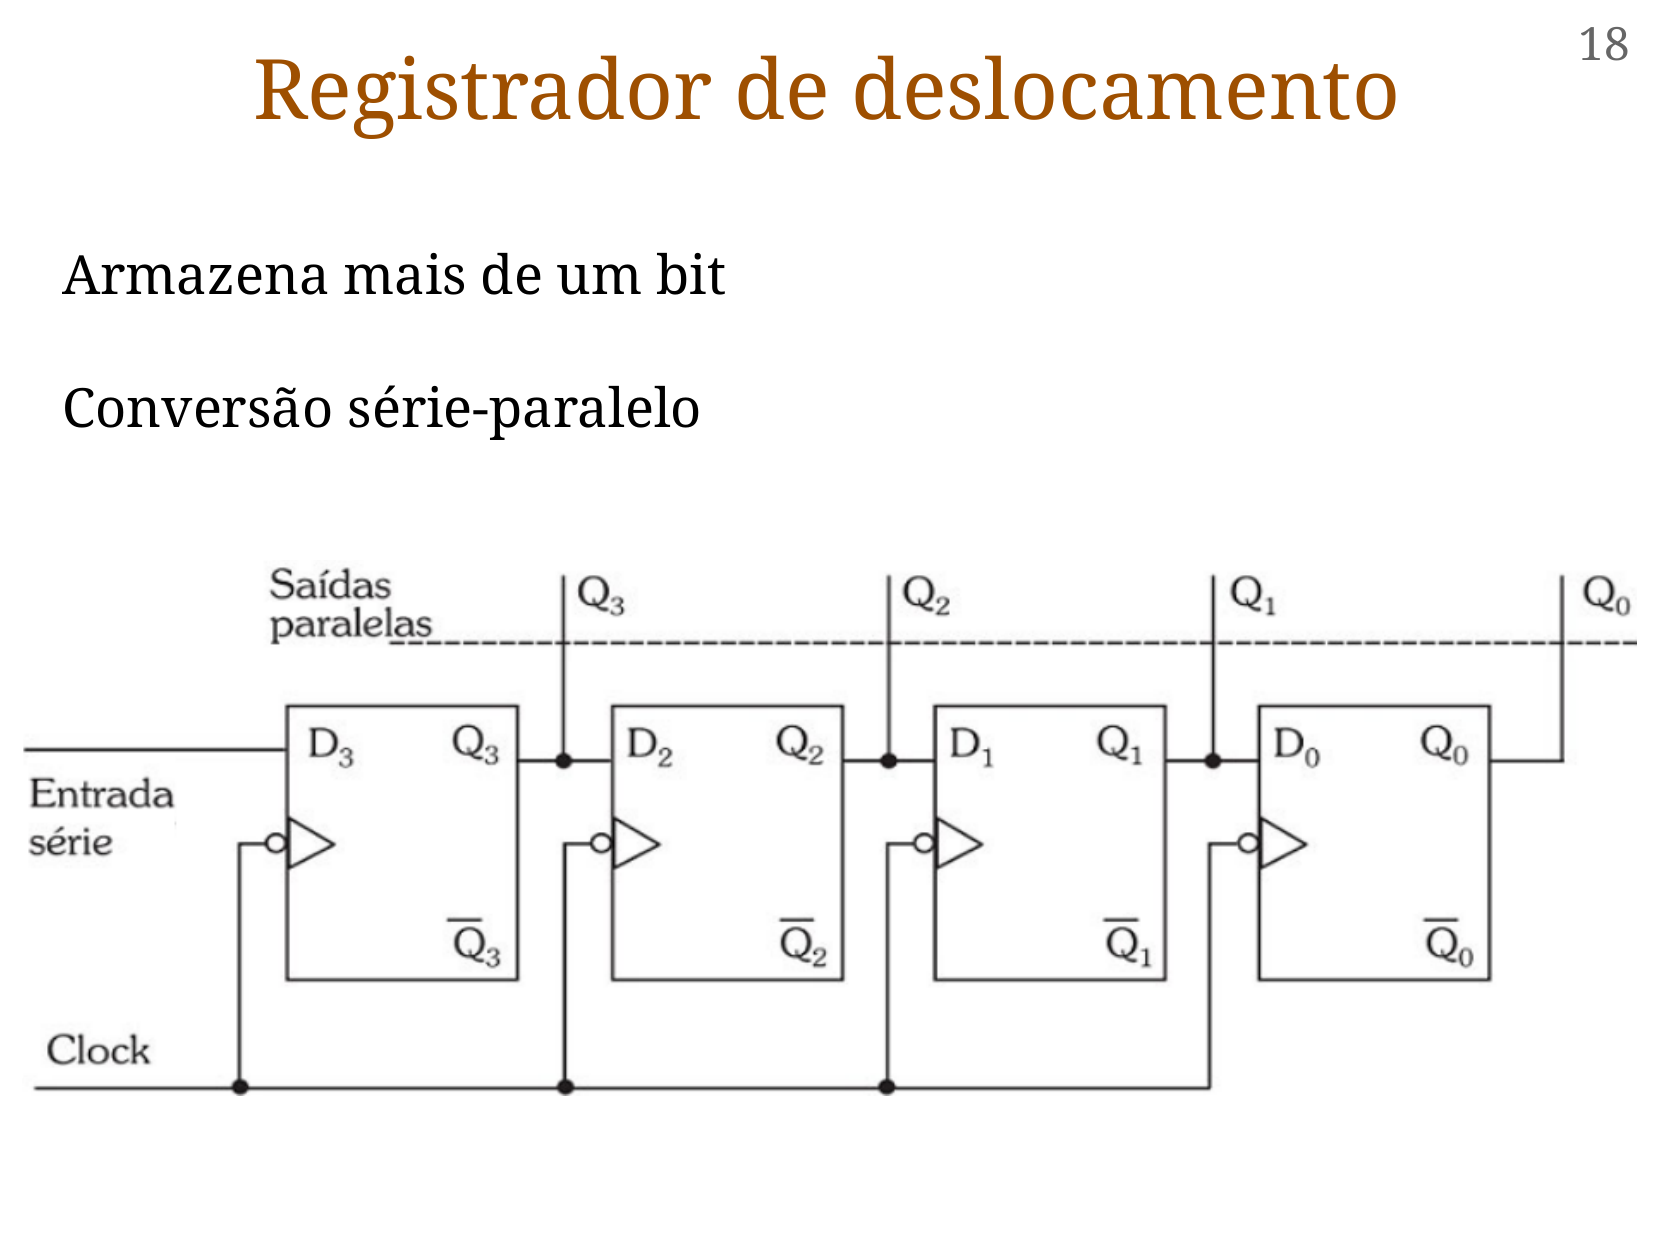

18
# Registrador de deslocamento
Armazena mais de um bit
Conversão série-paralelo